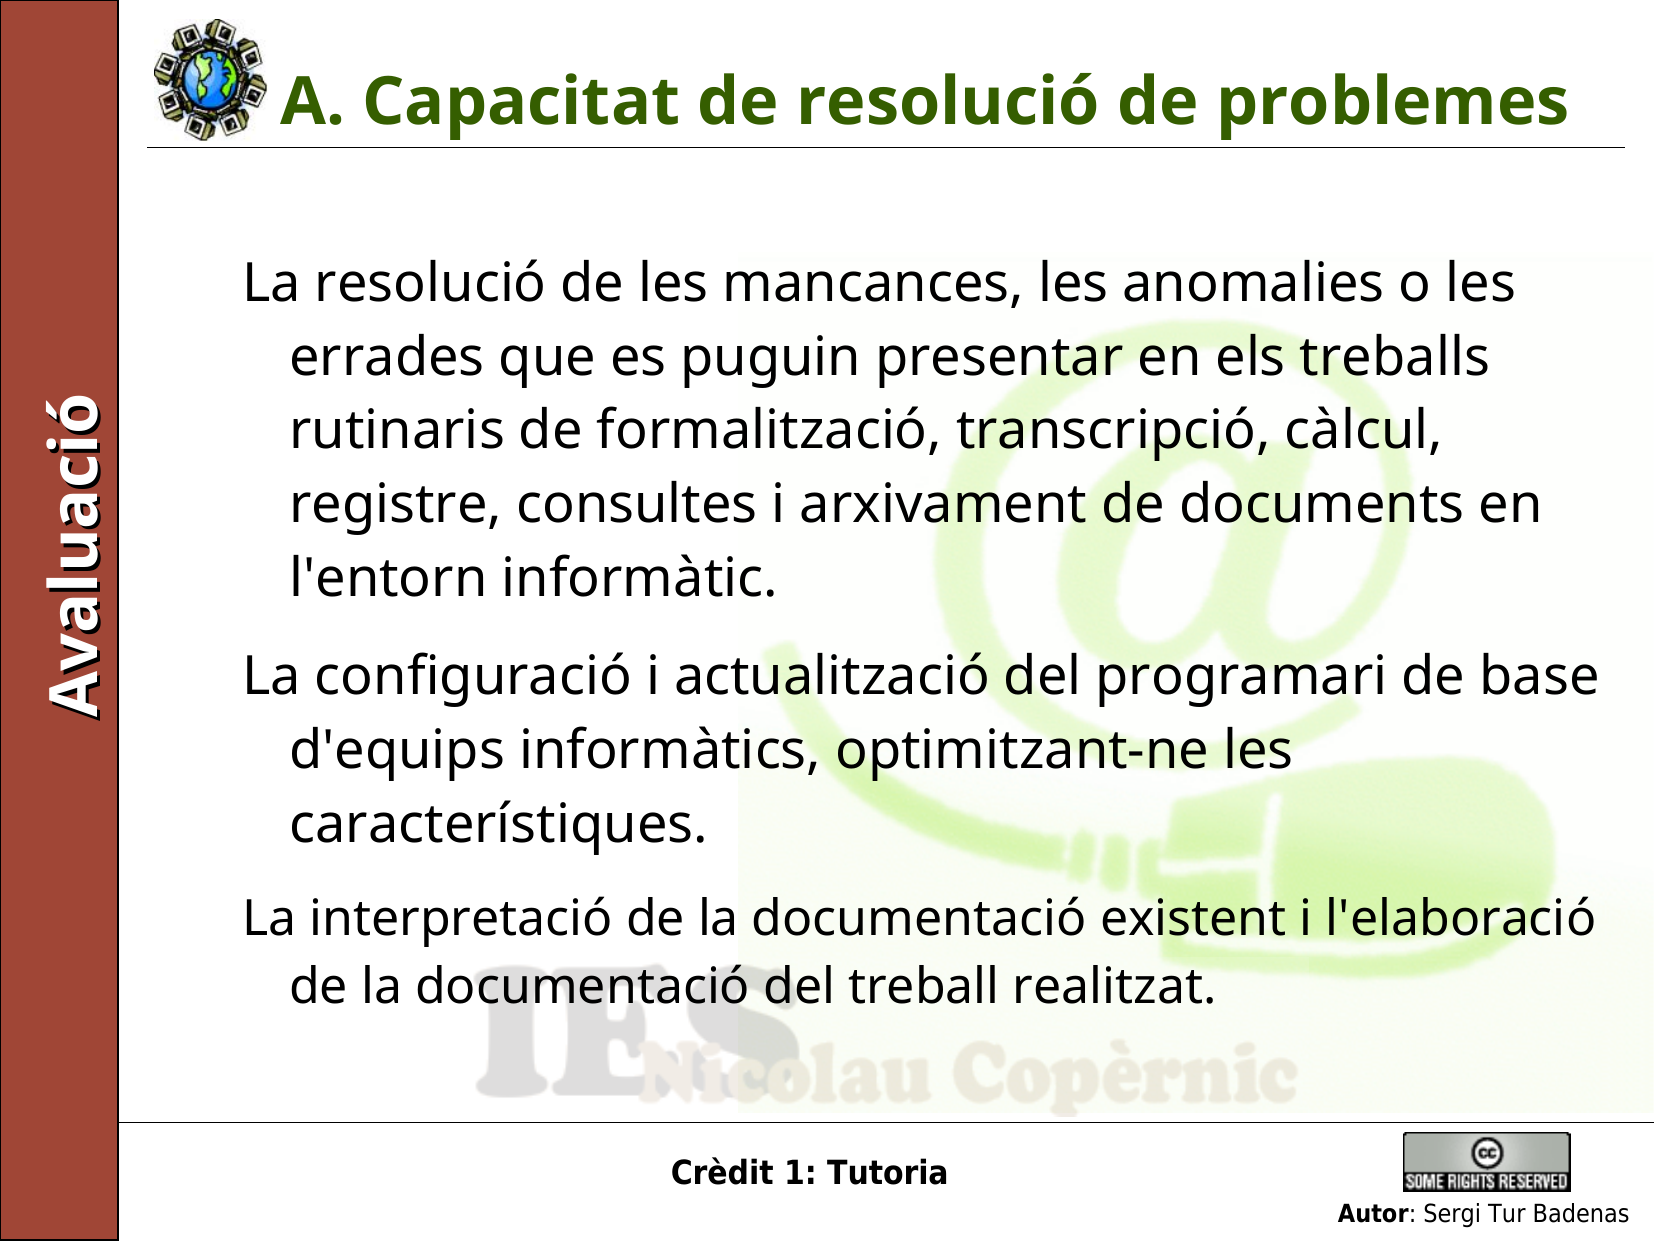

# A. Capacitat de resolució de problemes
La resolució de les mancances, les anomalies o les errades que es puguin presentar en els treballs rutinaris de formalització, transcripció, càlcul, registre, consultes i arxivament de documents en l'entorn informàtic.
La configuració i actualització del programari de base d'equips informàtics, optimitzant-ne les característiques.
La interpretació de la documentació existent i l'elaboració de la documentació del treball realitzat.